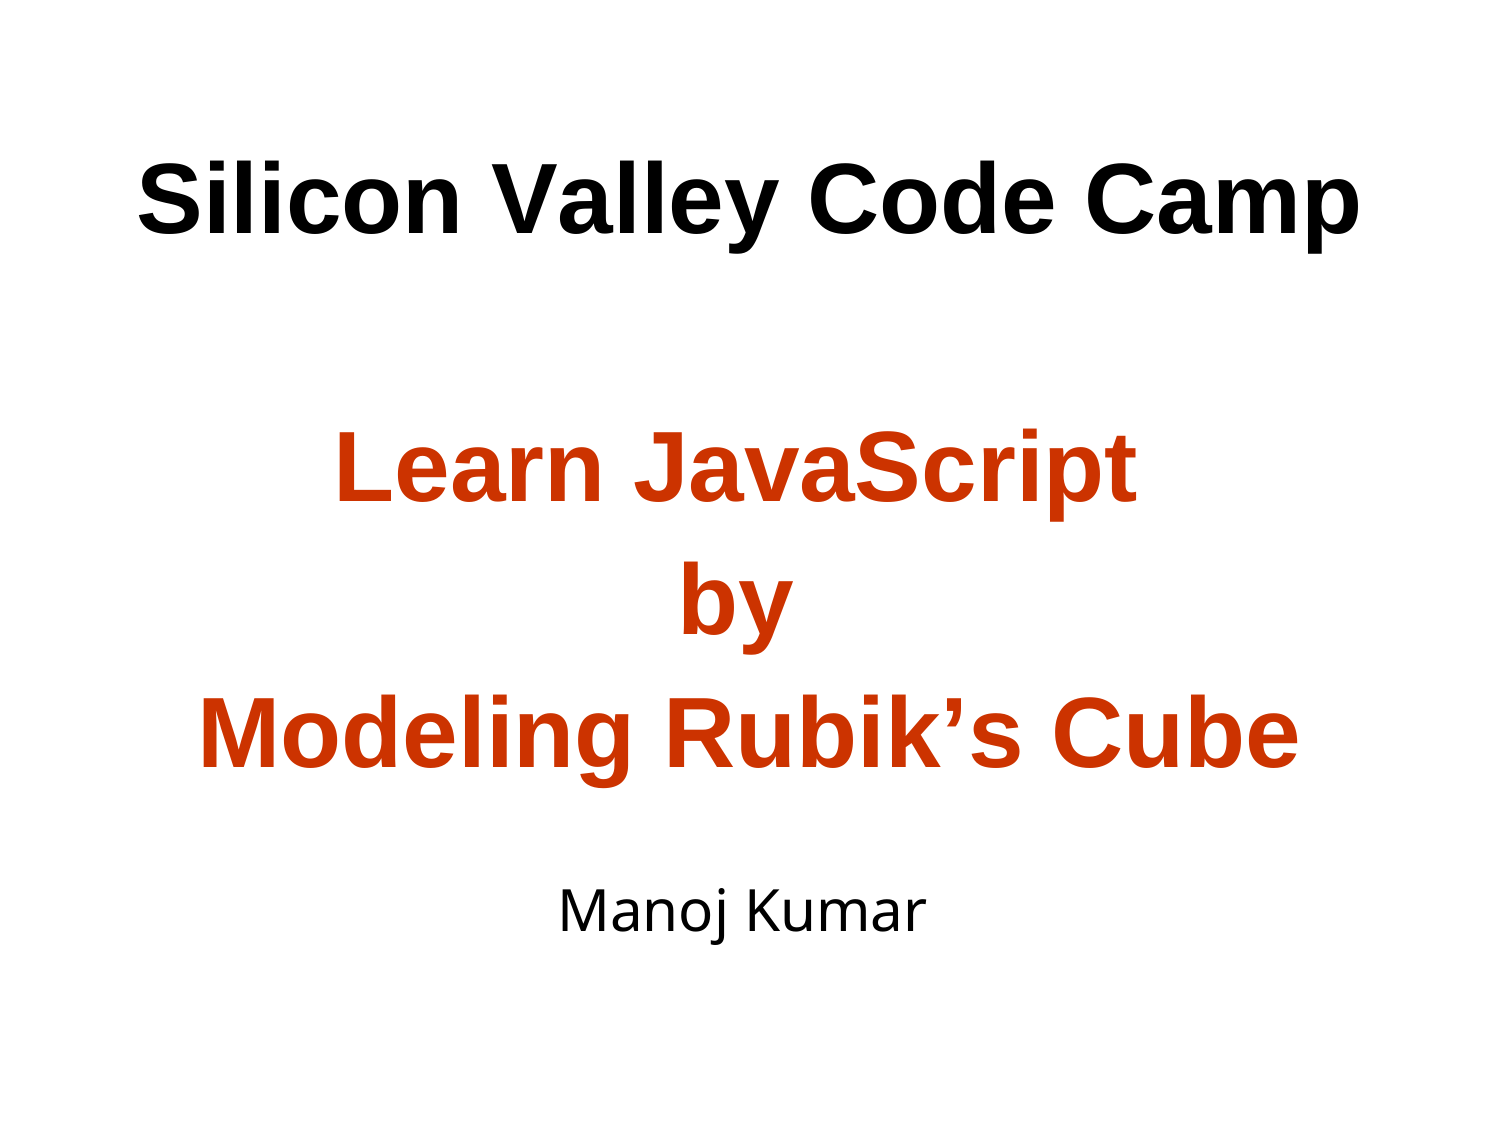

# Silicon Valley Code Camp
Learn JavaScript
by
Modeling Rubik’s Cube
Manoj Kumar